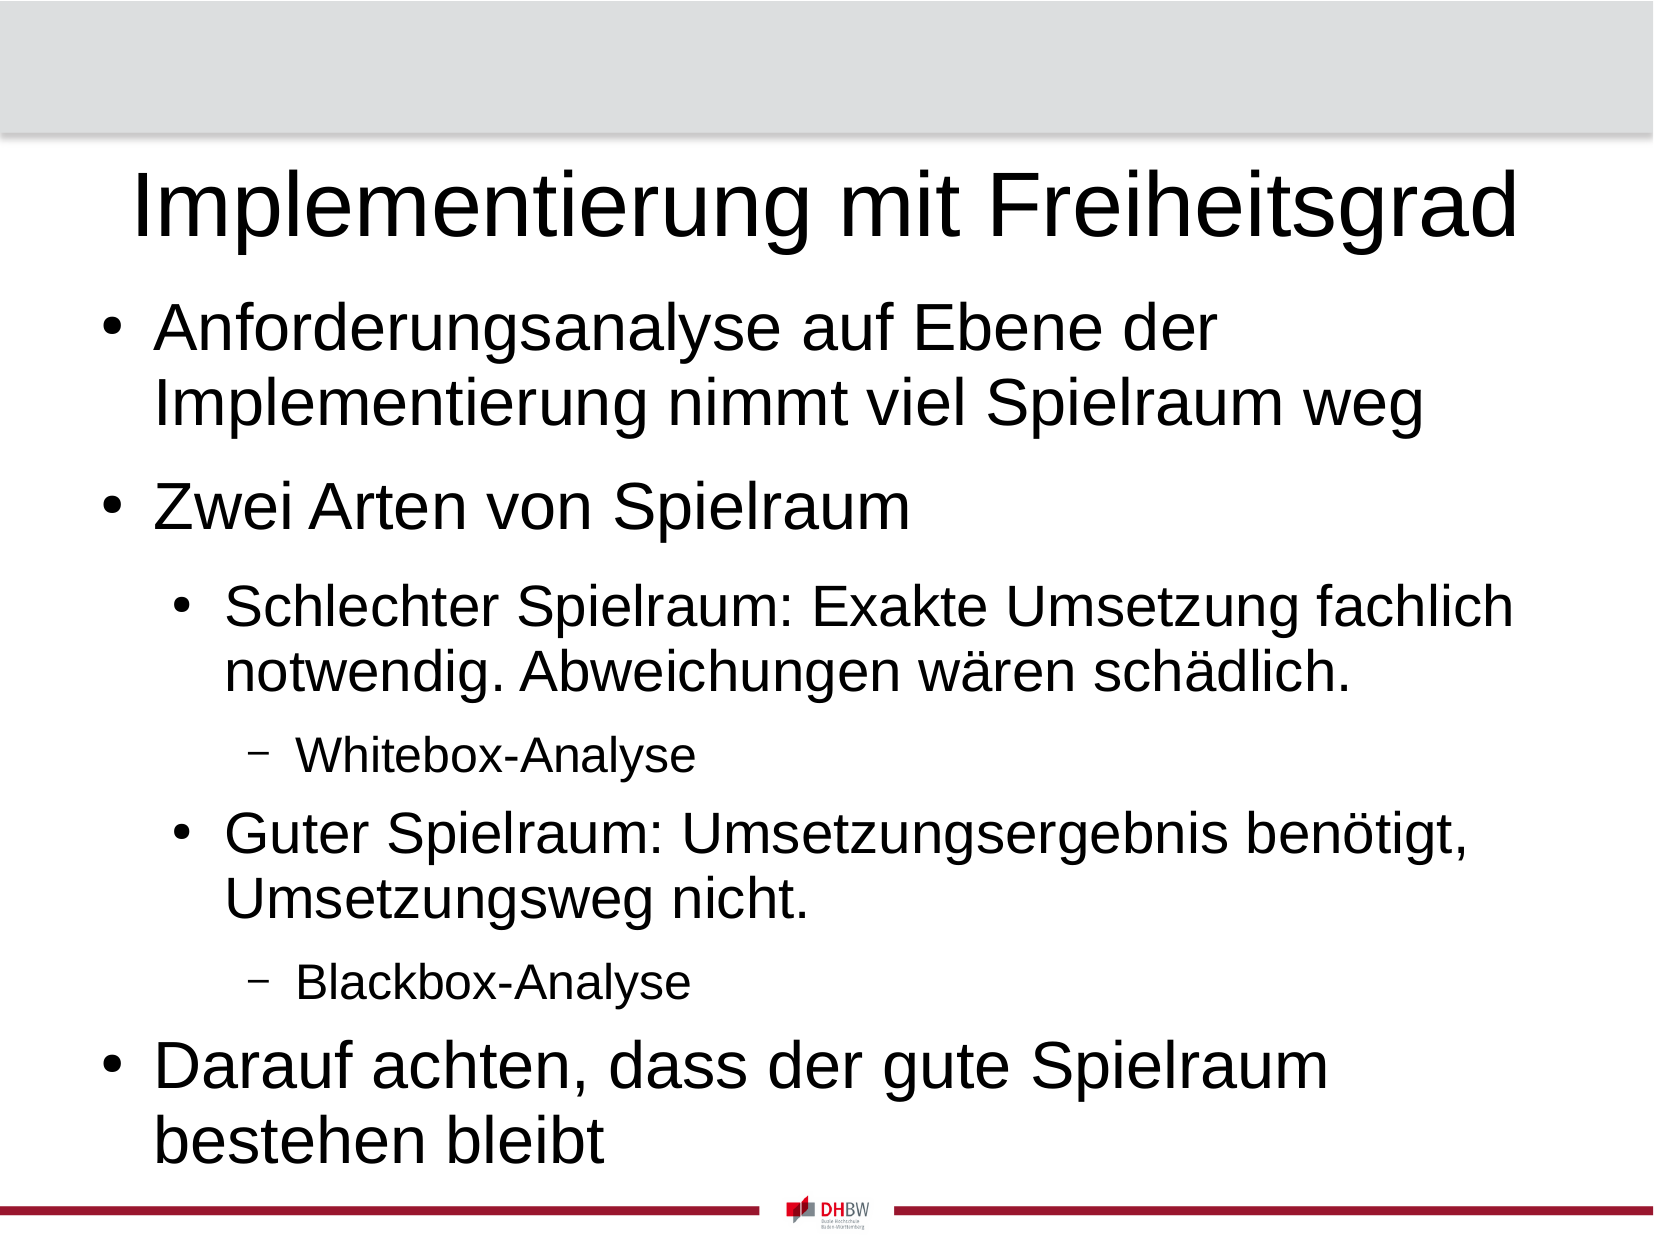

# Implementierung mit Freiheitsgrad
Anforderungsanalyse auf Ebene der Implementierung nimmt viel Spielraum weg
Zwei Arten von Spielraum
Schlechter Spielraum: Exakte Umsetzung fachlich notwendig. Abweichungen wären schädlich.
Whitebox-Analyse
Guter Spielraum: Umsetzungsergebnis benötigt, Umsetzungsweg nicht.
Blackbox-Analyse
Darauf achten, dass der gute Spielraum bestehen bleibt